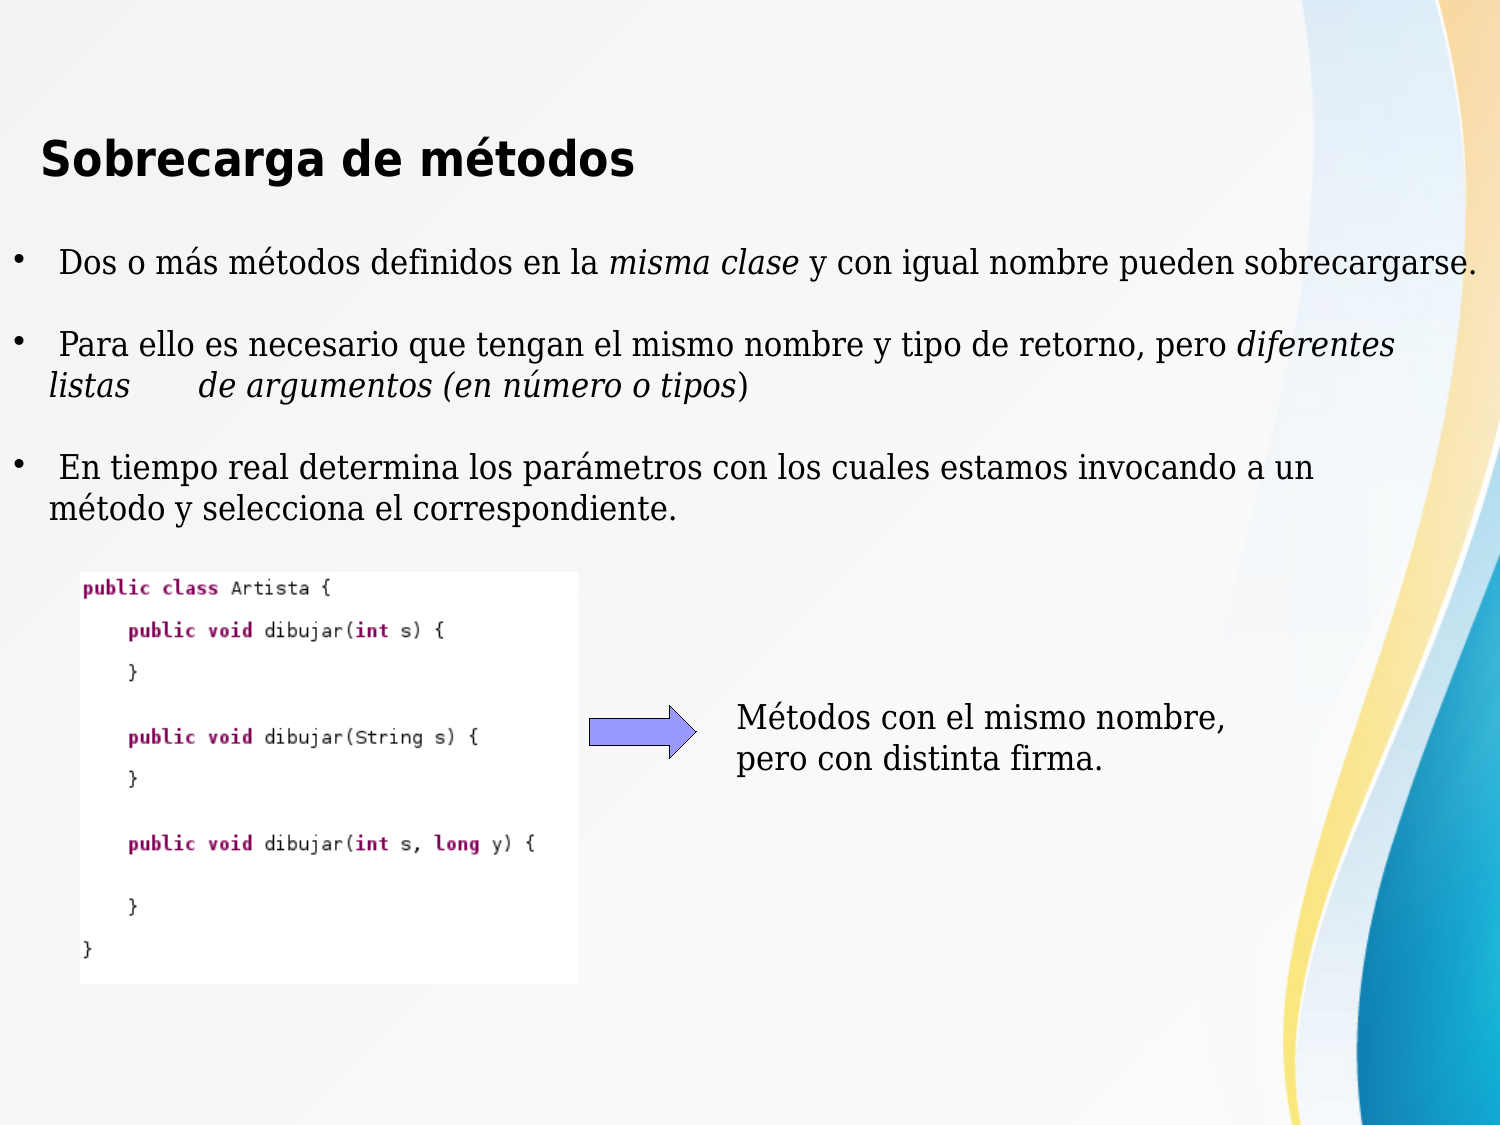

Sobrecarga de métodos
 Dos o más métodos definidos en la misma clase y con igual nombre pueden sobrecargarse.
 Para ello es necesario que tengan el mismo nombre y tipo de retorno, pero diferentes listas de argumentos (en número o tipos)
 En tiempo real determina los parámetros con los cuales estamos invocando a un método y selecciona el correspondiente.
Métodos con el mismo nombre, pero con distinta firma.